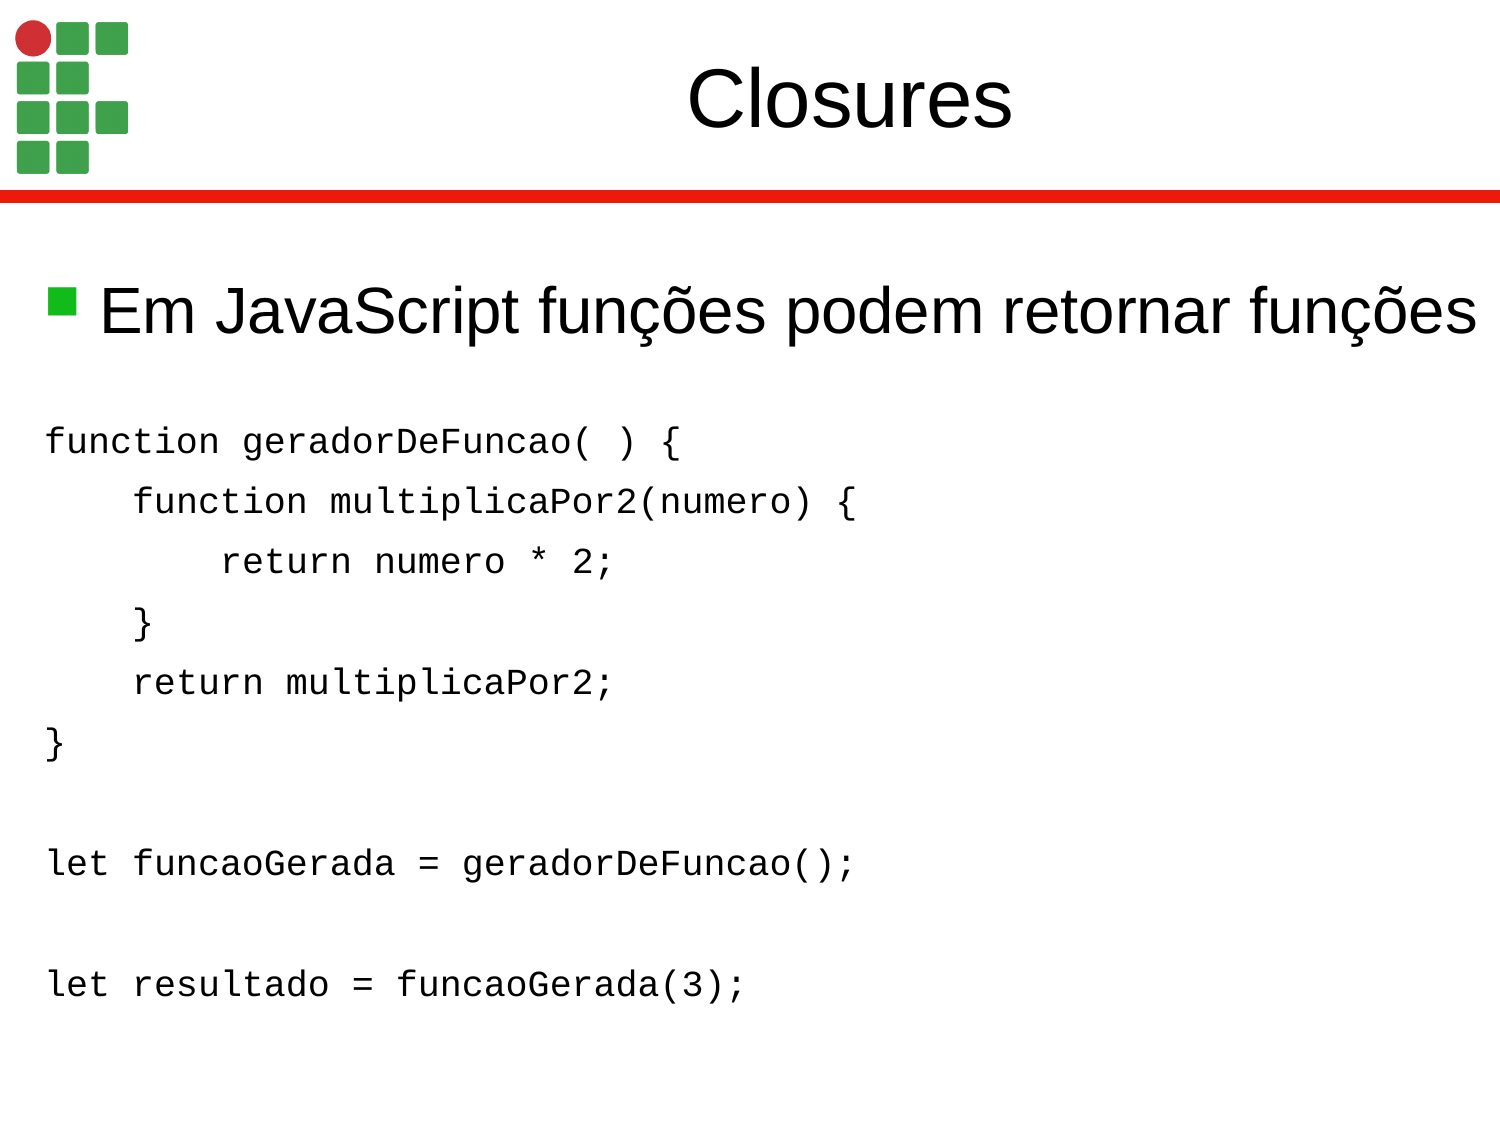

# Closures
Em JavaScript funções podem retornar funções
function geradorDeFuncao( ) {
 function multiplicaPor2(numero) {
 return numero * 2;
 }
 return multiplicaPor2;
}
let funcaoGerada = geradorDeFuncao();
let resultado = funcaoGerada(3);